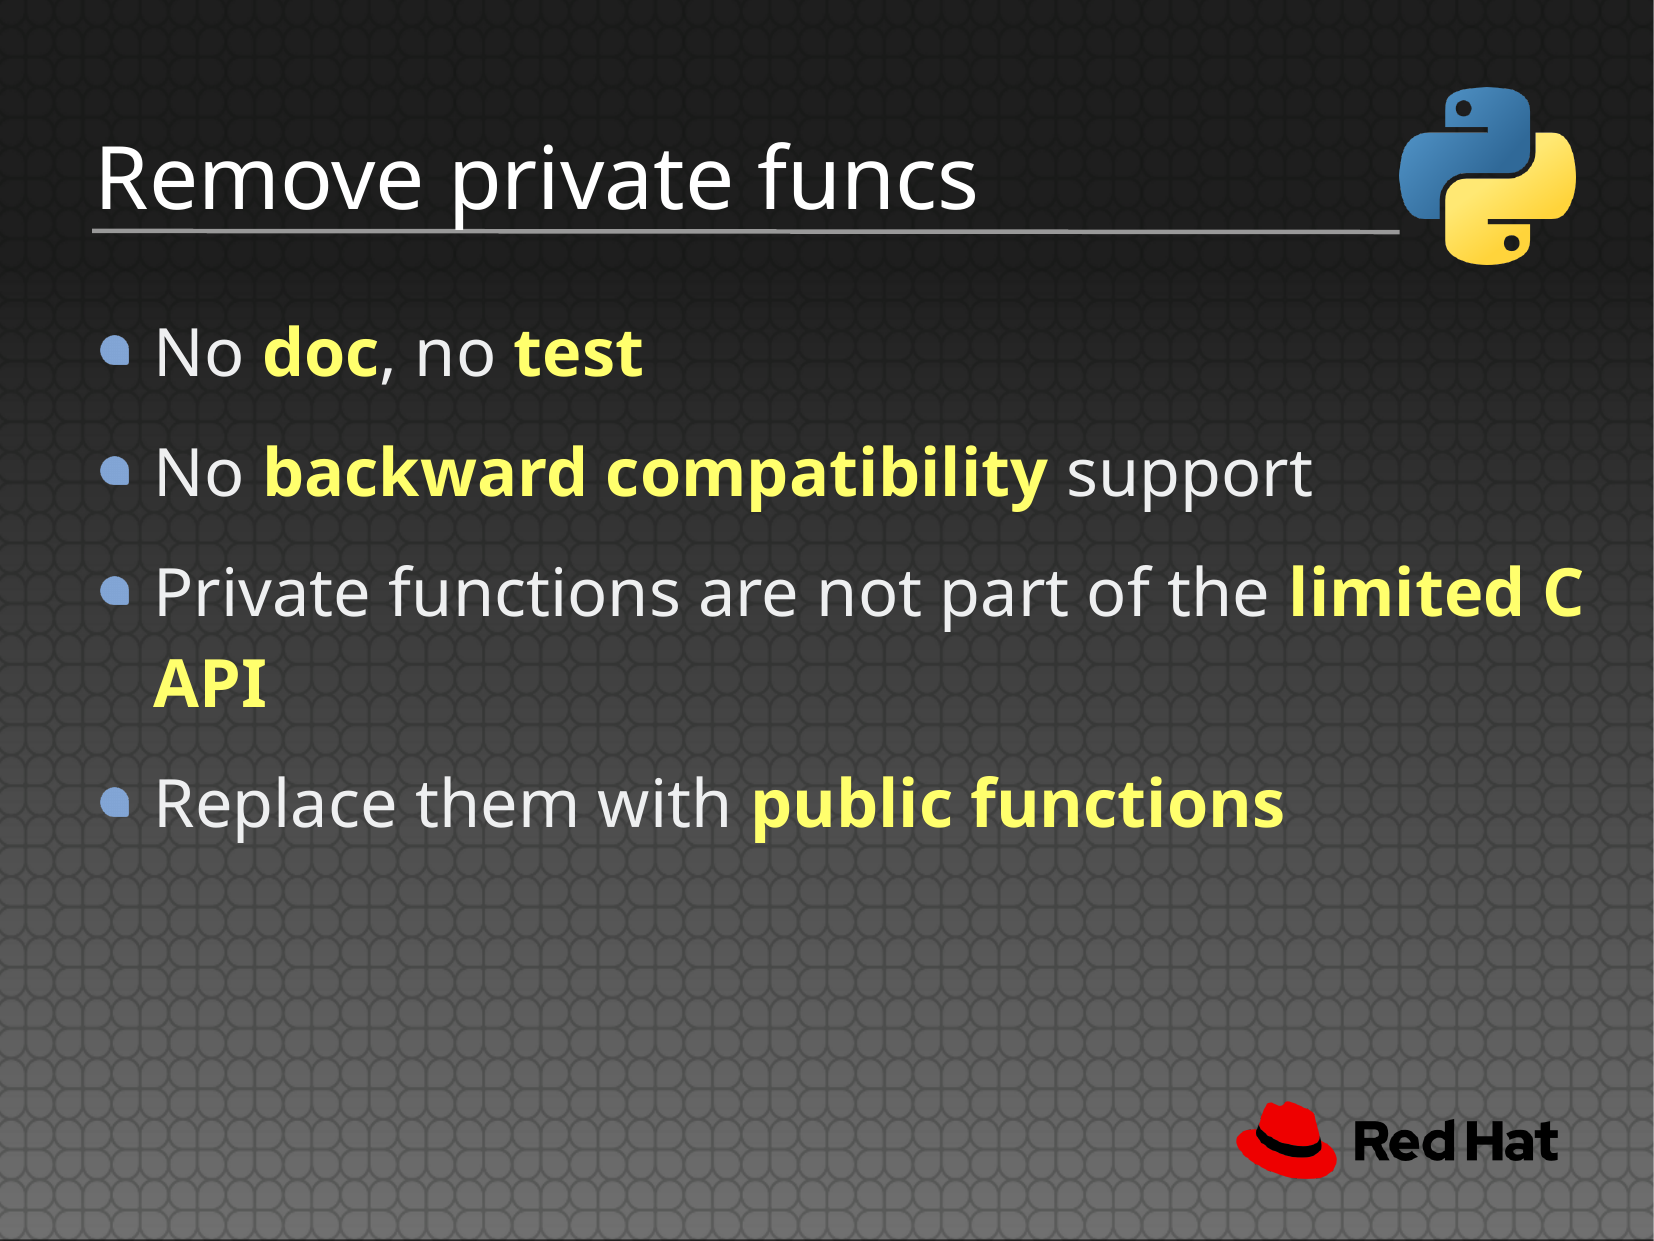

Remove private funcs
# No doc, no test
No backward compatibility support
Private functions are not part of the limited C API
Replace them with public functions